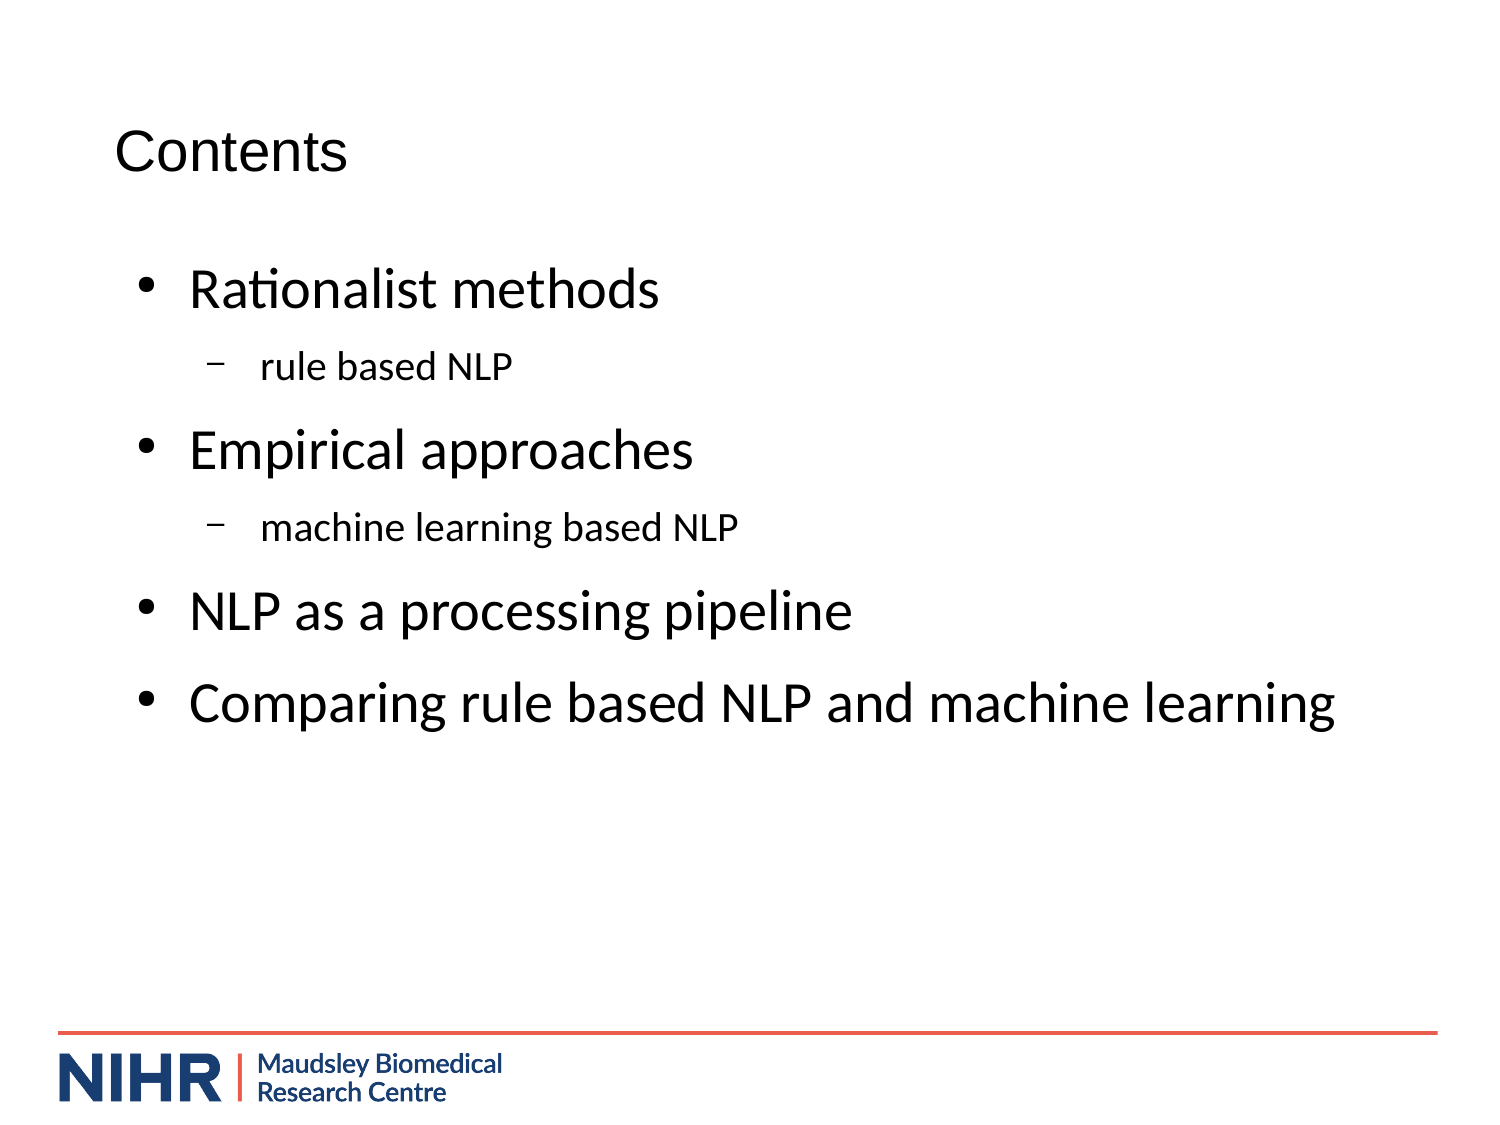

Contents
# Rationalist methods
rule based NLP
Empirical approaches
machine learning based NLP
NLP as a processing pipeline
Comparing rule based NLP and machine learning